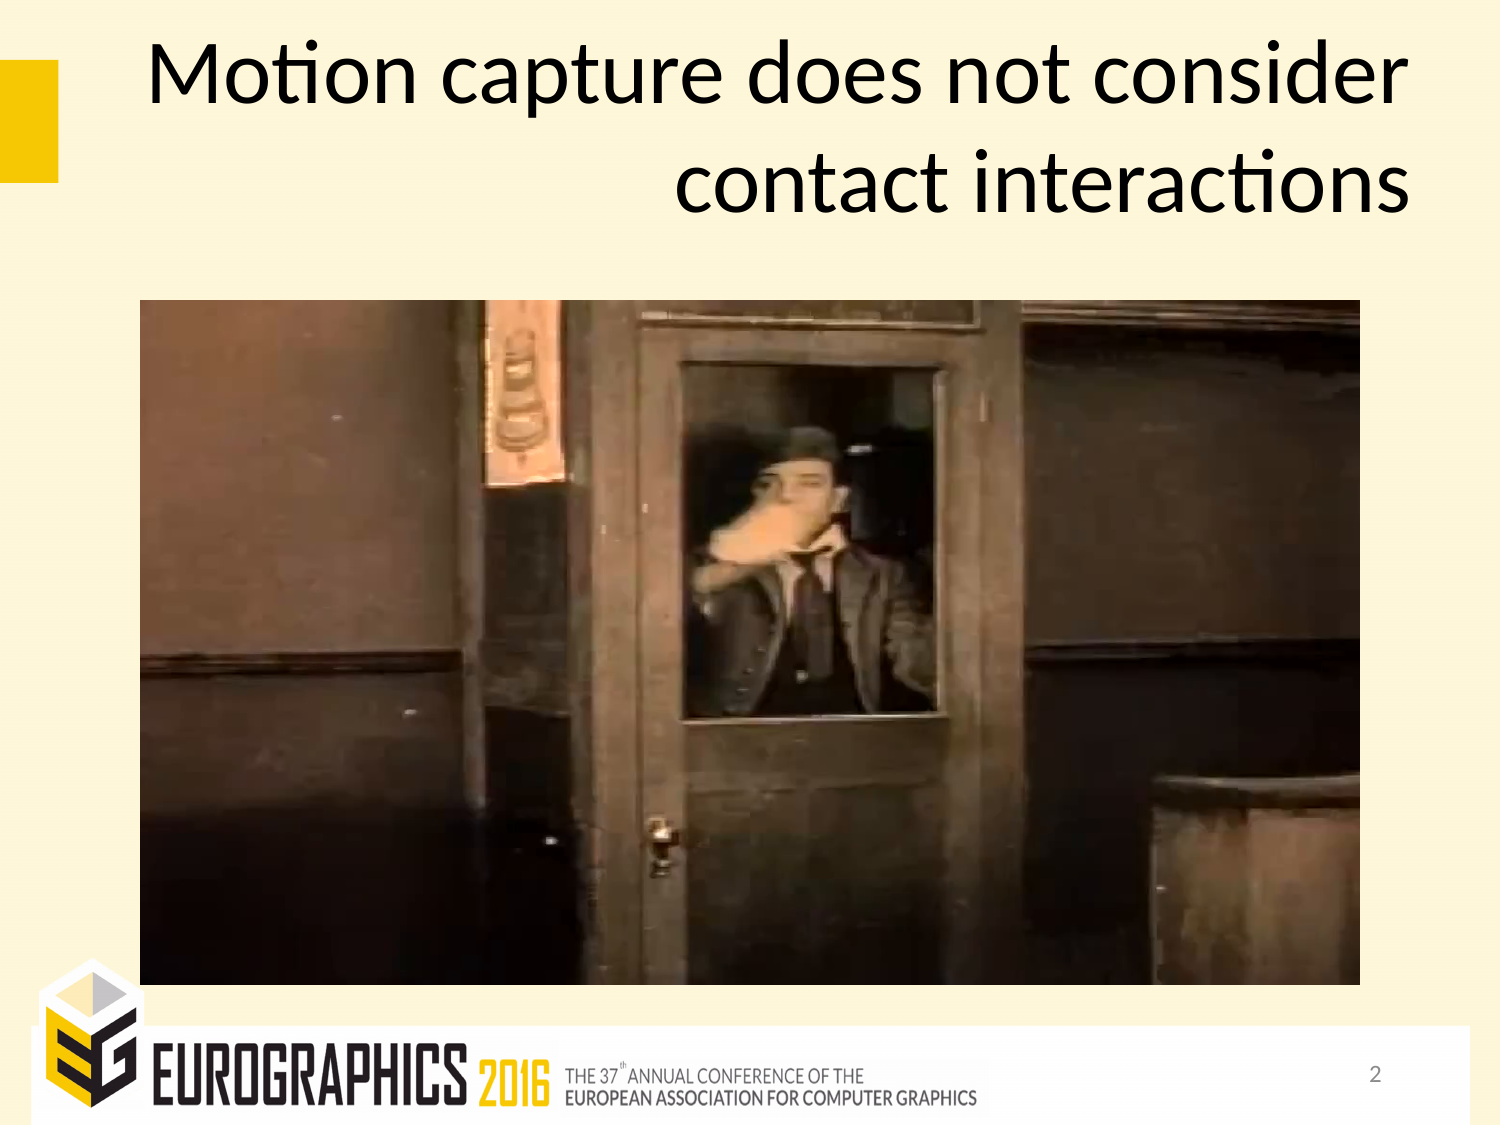

# Motion capture does not consider contact interactions